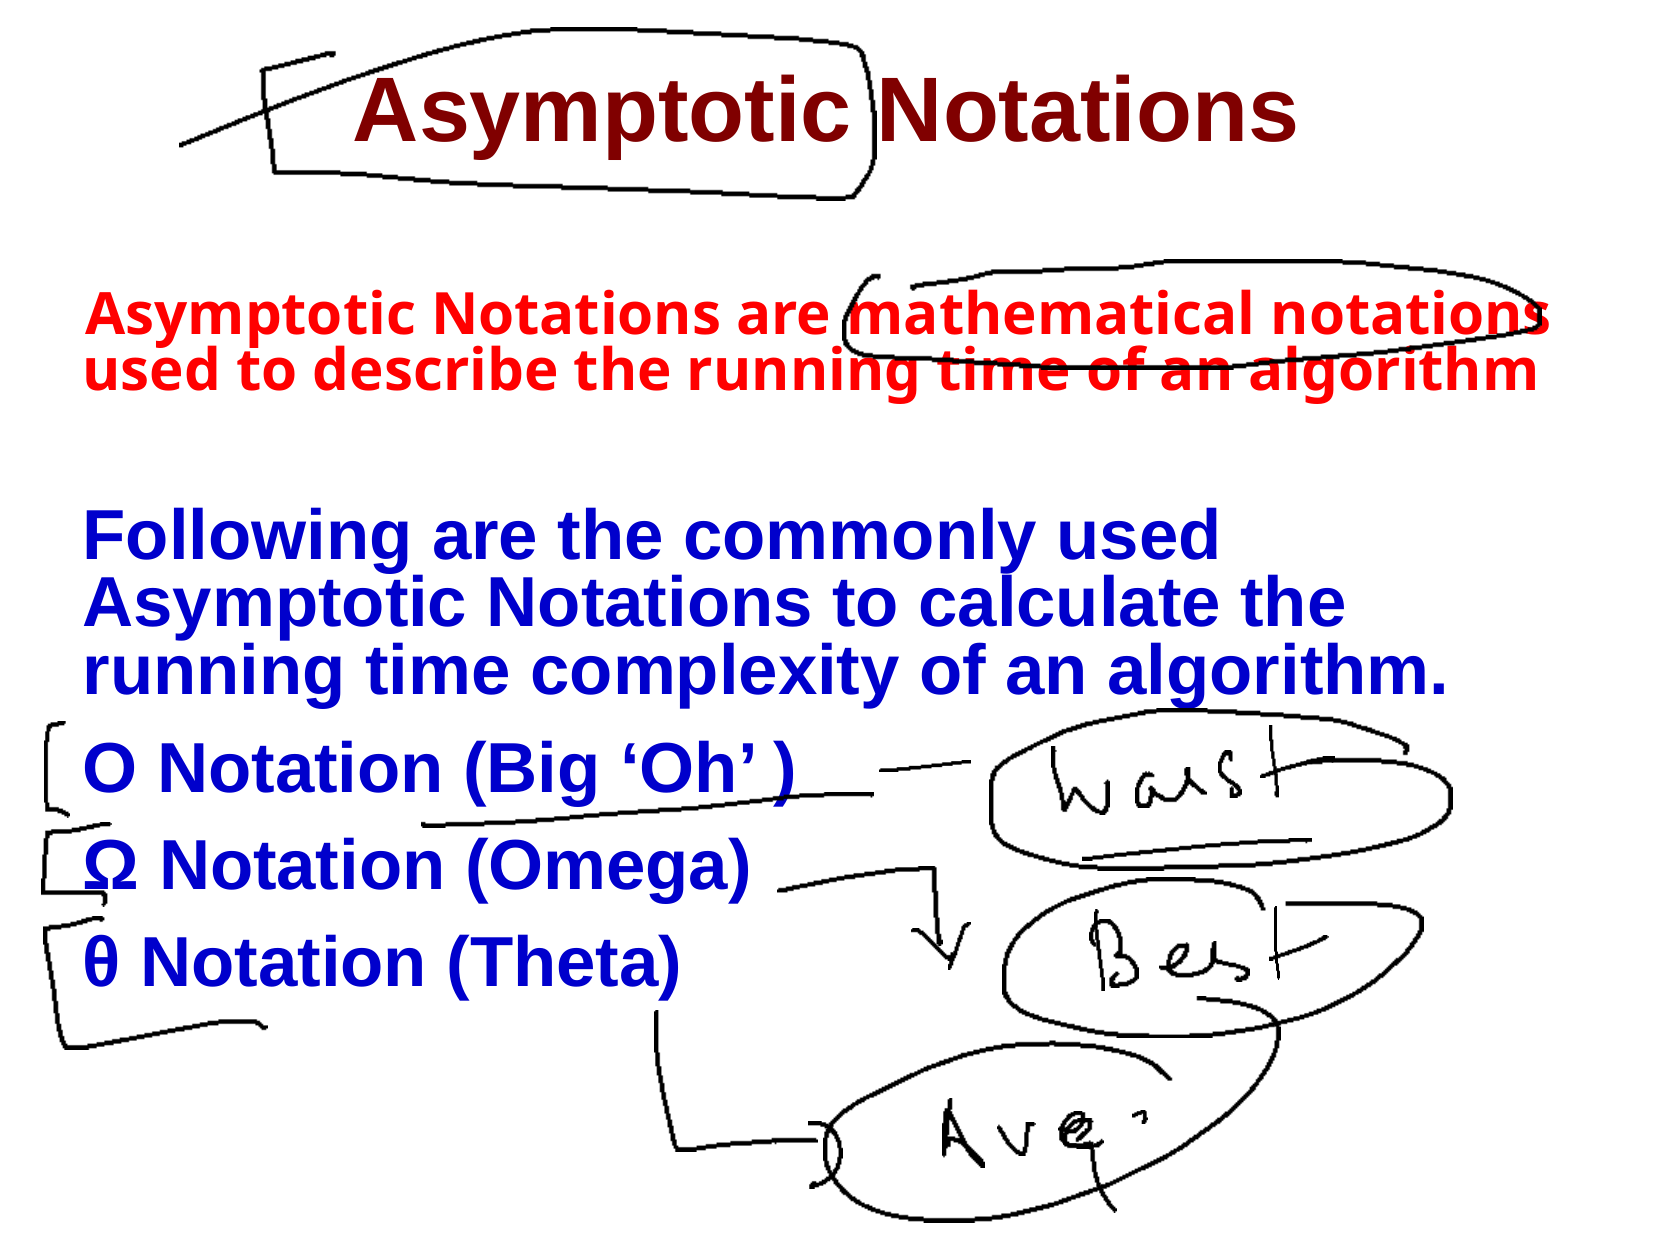

# Asymptotic Notations
Asymptotic Notations are mathematical notations used to describe the running time of an algorithm
Following are the commonly used Asymptotic Notations to calculate the running time complexity of an algorithm.
Ο Notation (Big ‘Oh’ )
Ω Notation (Omega)
θ Notation (Theta)